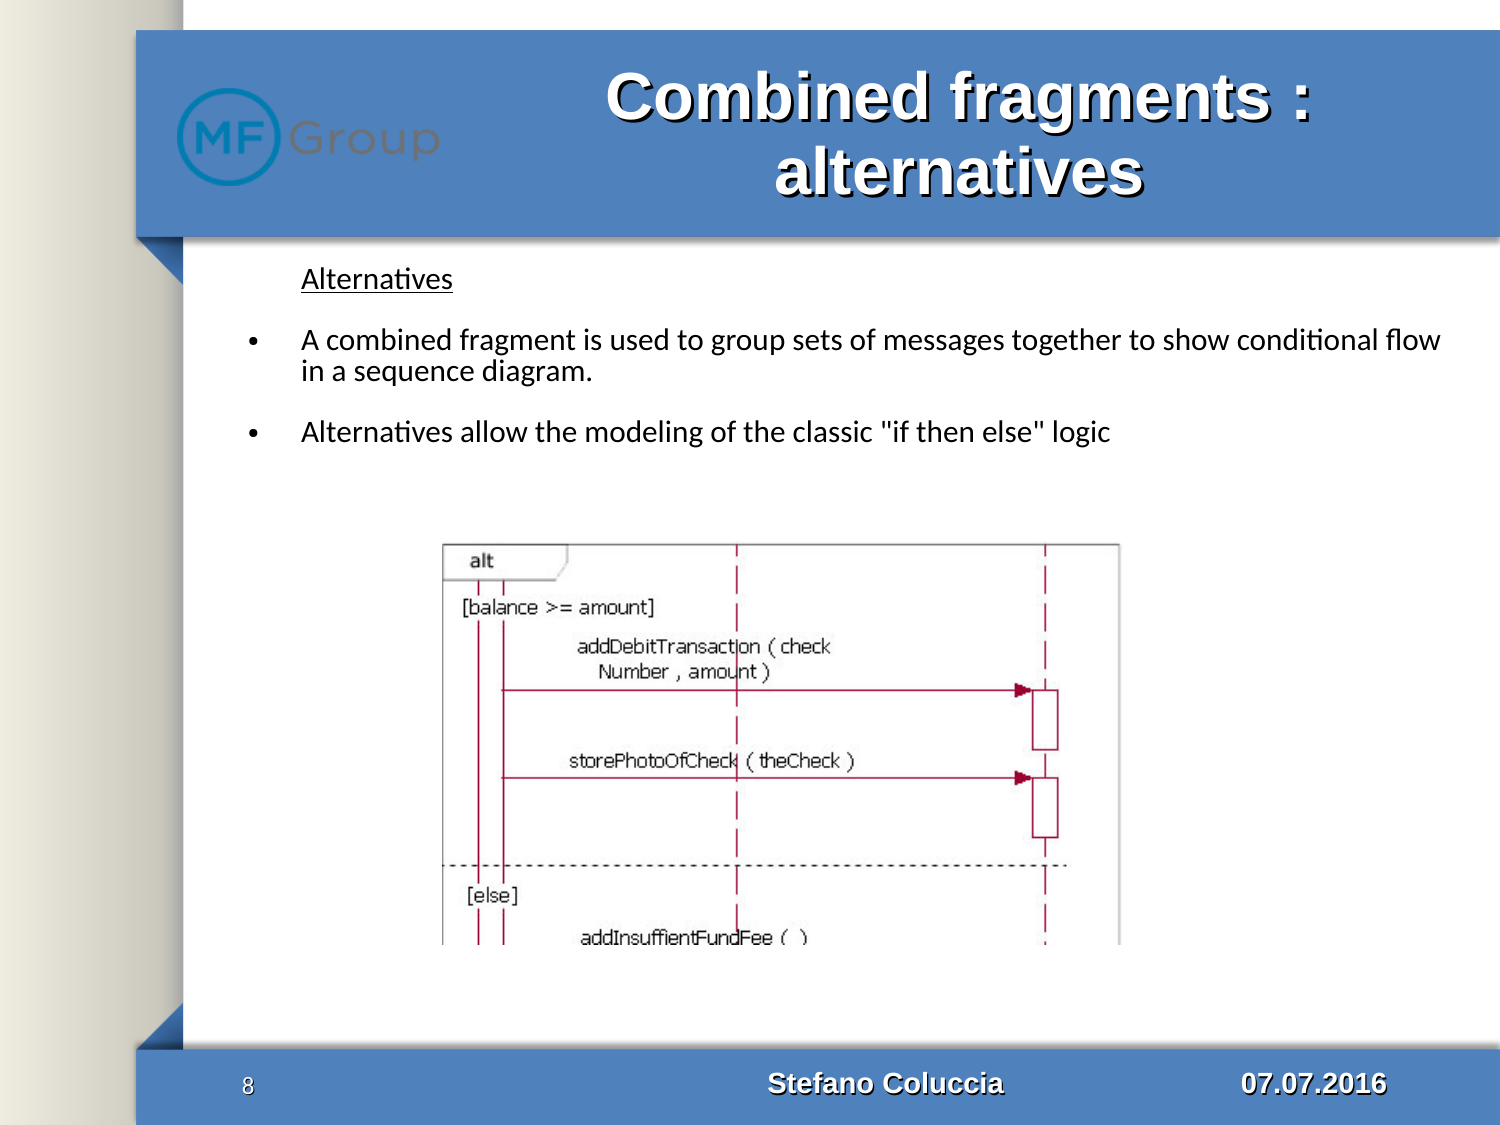

# Combined fragments : alternatives
Alternatives
A combined fragment is used to group sets of messages together to show conditional flow in a sequence diagram.
Alternatives allow the modeling of the classic "if then else" logic
8
Stefano Coluccia
07.07.2016